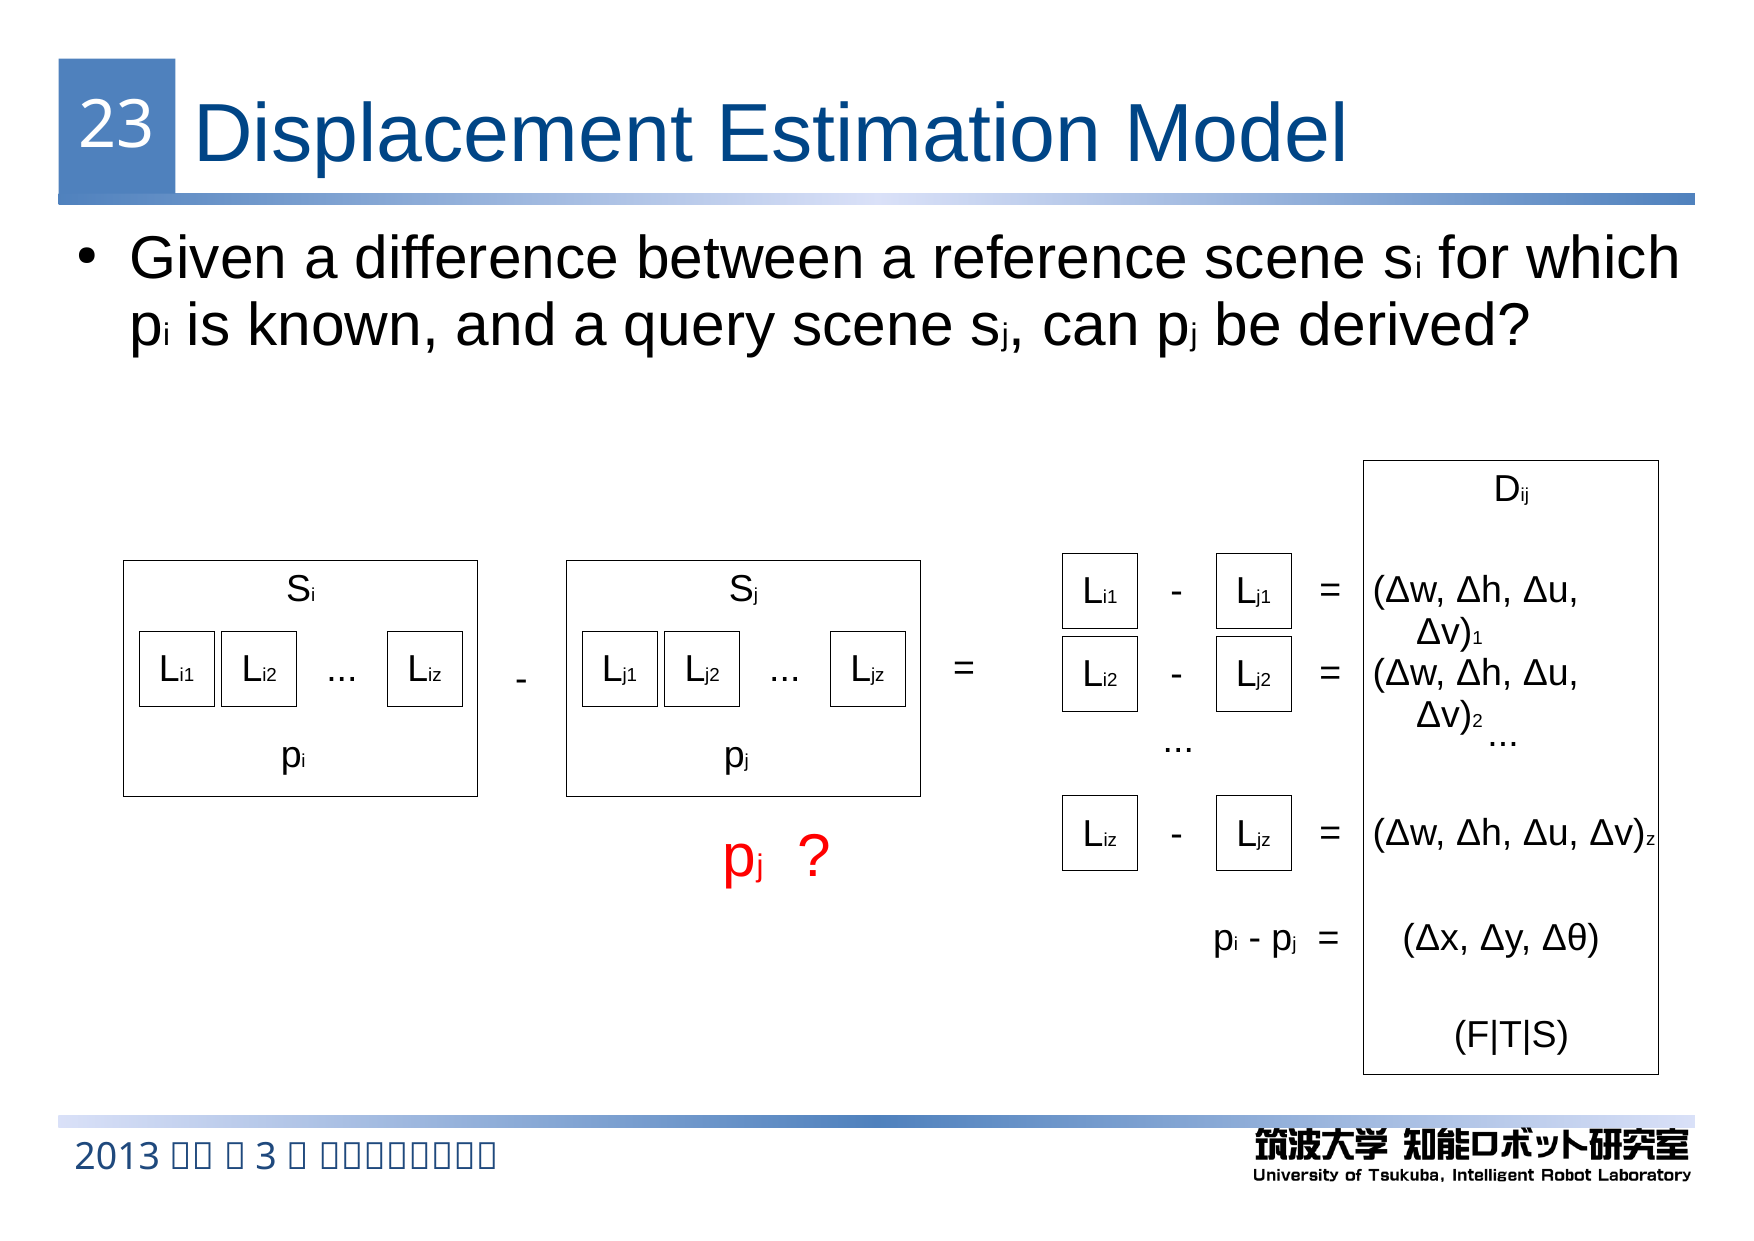

# Displacement Estimation Model
Given a difference between a reference scene si for which pi is known, and a query scene sj, can pj be derived?
Dij
Li1
-
Lj1
=
Li2
-
Lj2
...
Liz
-
Ljz
Si
Li1
Li2
...
Liz
pi
Sj
Lj1
Lj2
...
Ljz
= (Δw, Δh, Δu, Δv)1
= (Δw, Δh, Δu, Δv)2
...
= (Δw, Δh, Δu, Δv)z
-
pj
pj ?
pi - pj = (Δx, Δy, Δθ)
 (F|T|S)